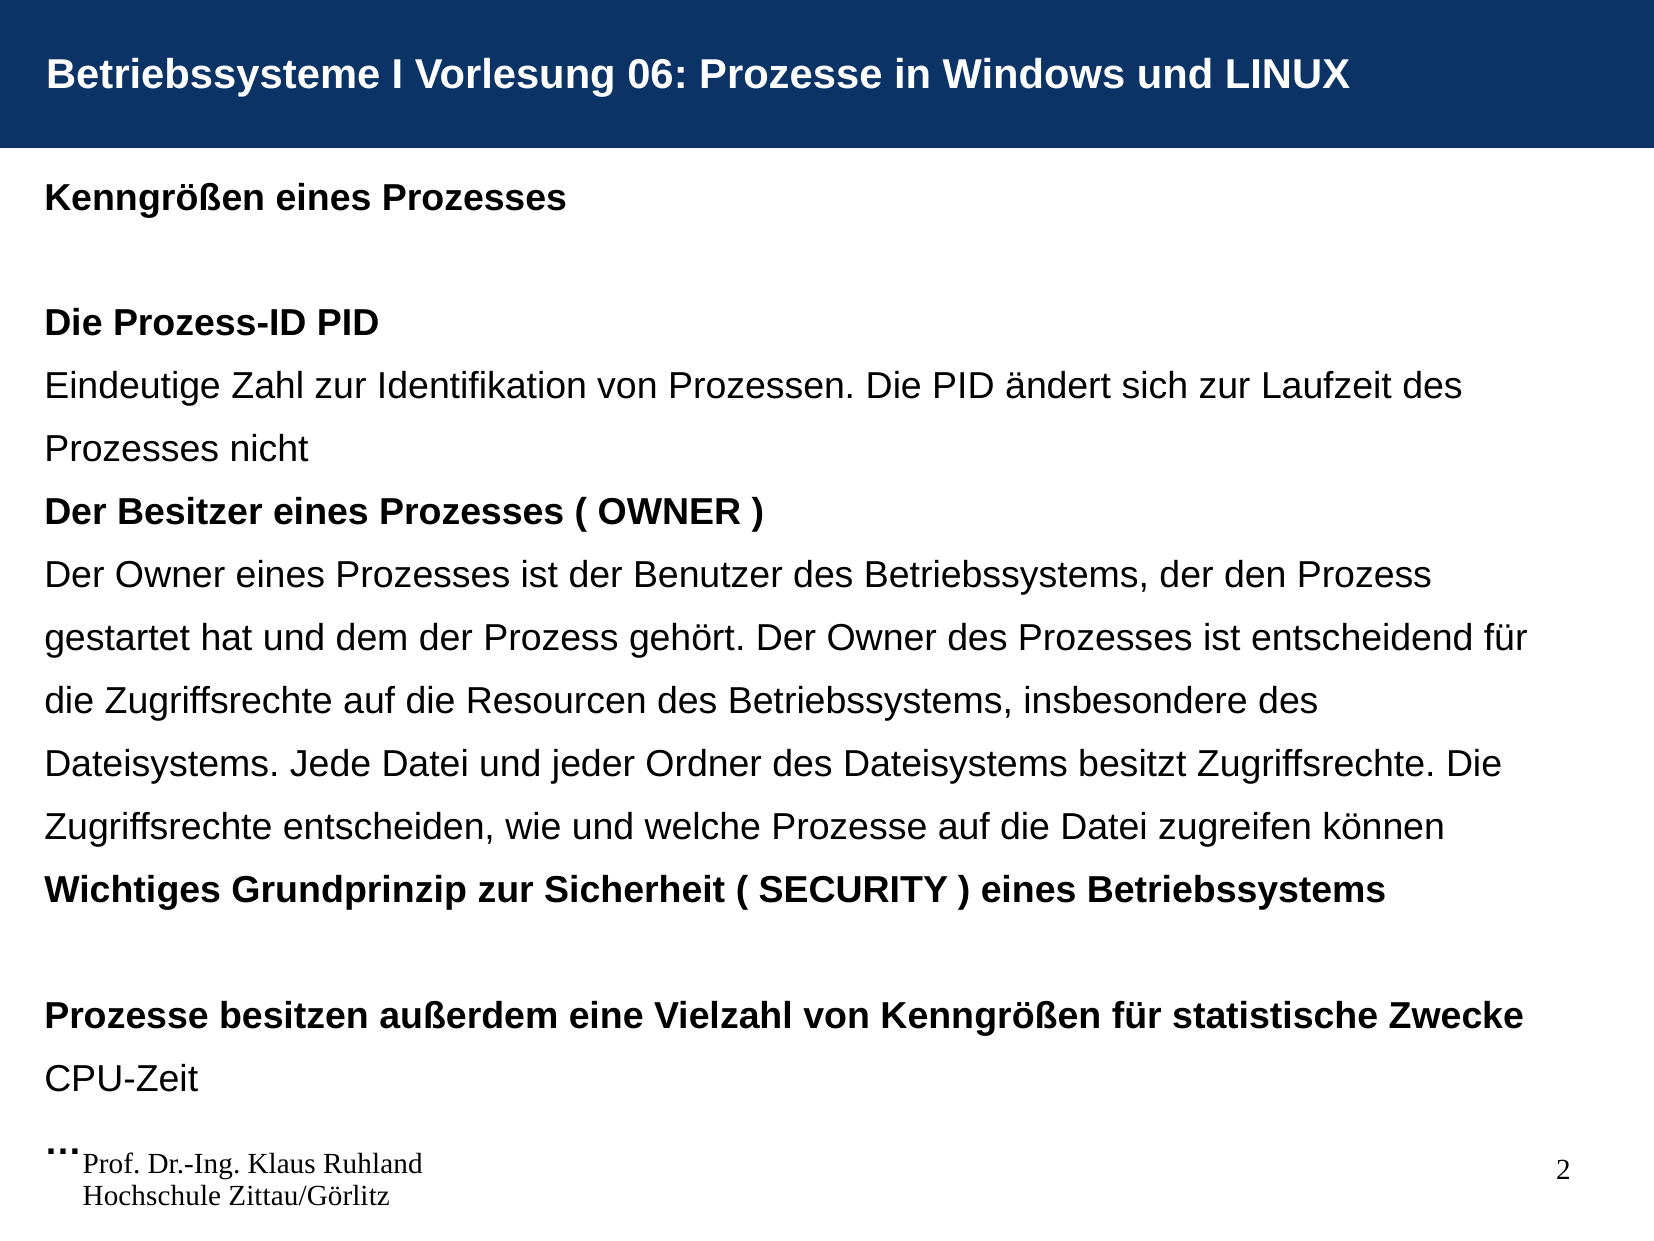

Kenngrößen eines Prozesses
Die Prozess-ID PID
Eindeutige Zahl zur Identifikation von Prozessen. Die PID ändert sich zur Laufzeit des Prozesses nicht
Der Besitzer eines Prozesses ( OWNER )
Der Owner eines Prozesses ist der Benutzer des Betriebssystems, der den Prozess gestartet hat und dem der Prozess gehört. Der Owner des Prozesses ist entscheidend für die Zugriffsrechte auf die Resourcen des Betriebssystems, insbesondere des Dateisystems. Jede Datei und jeder Ordner des Dateisystems besitzt Zugriffsrechte. Die Zugriffsrechte entscheiden, wie und welche Prozesse auf die Datei zugreifen können
Wichtiges Grundprinzip zur Sicherheit ( SECURITY ) eines Betriebssystems
Prozesse besitzen außerdem eine Vielzahl von Kenngrößen für statistische Zwecke
CPU-Zeit
…
2